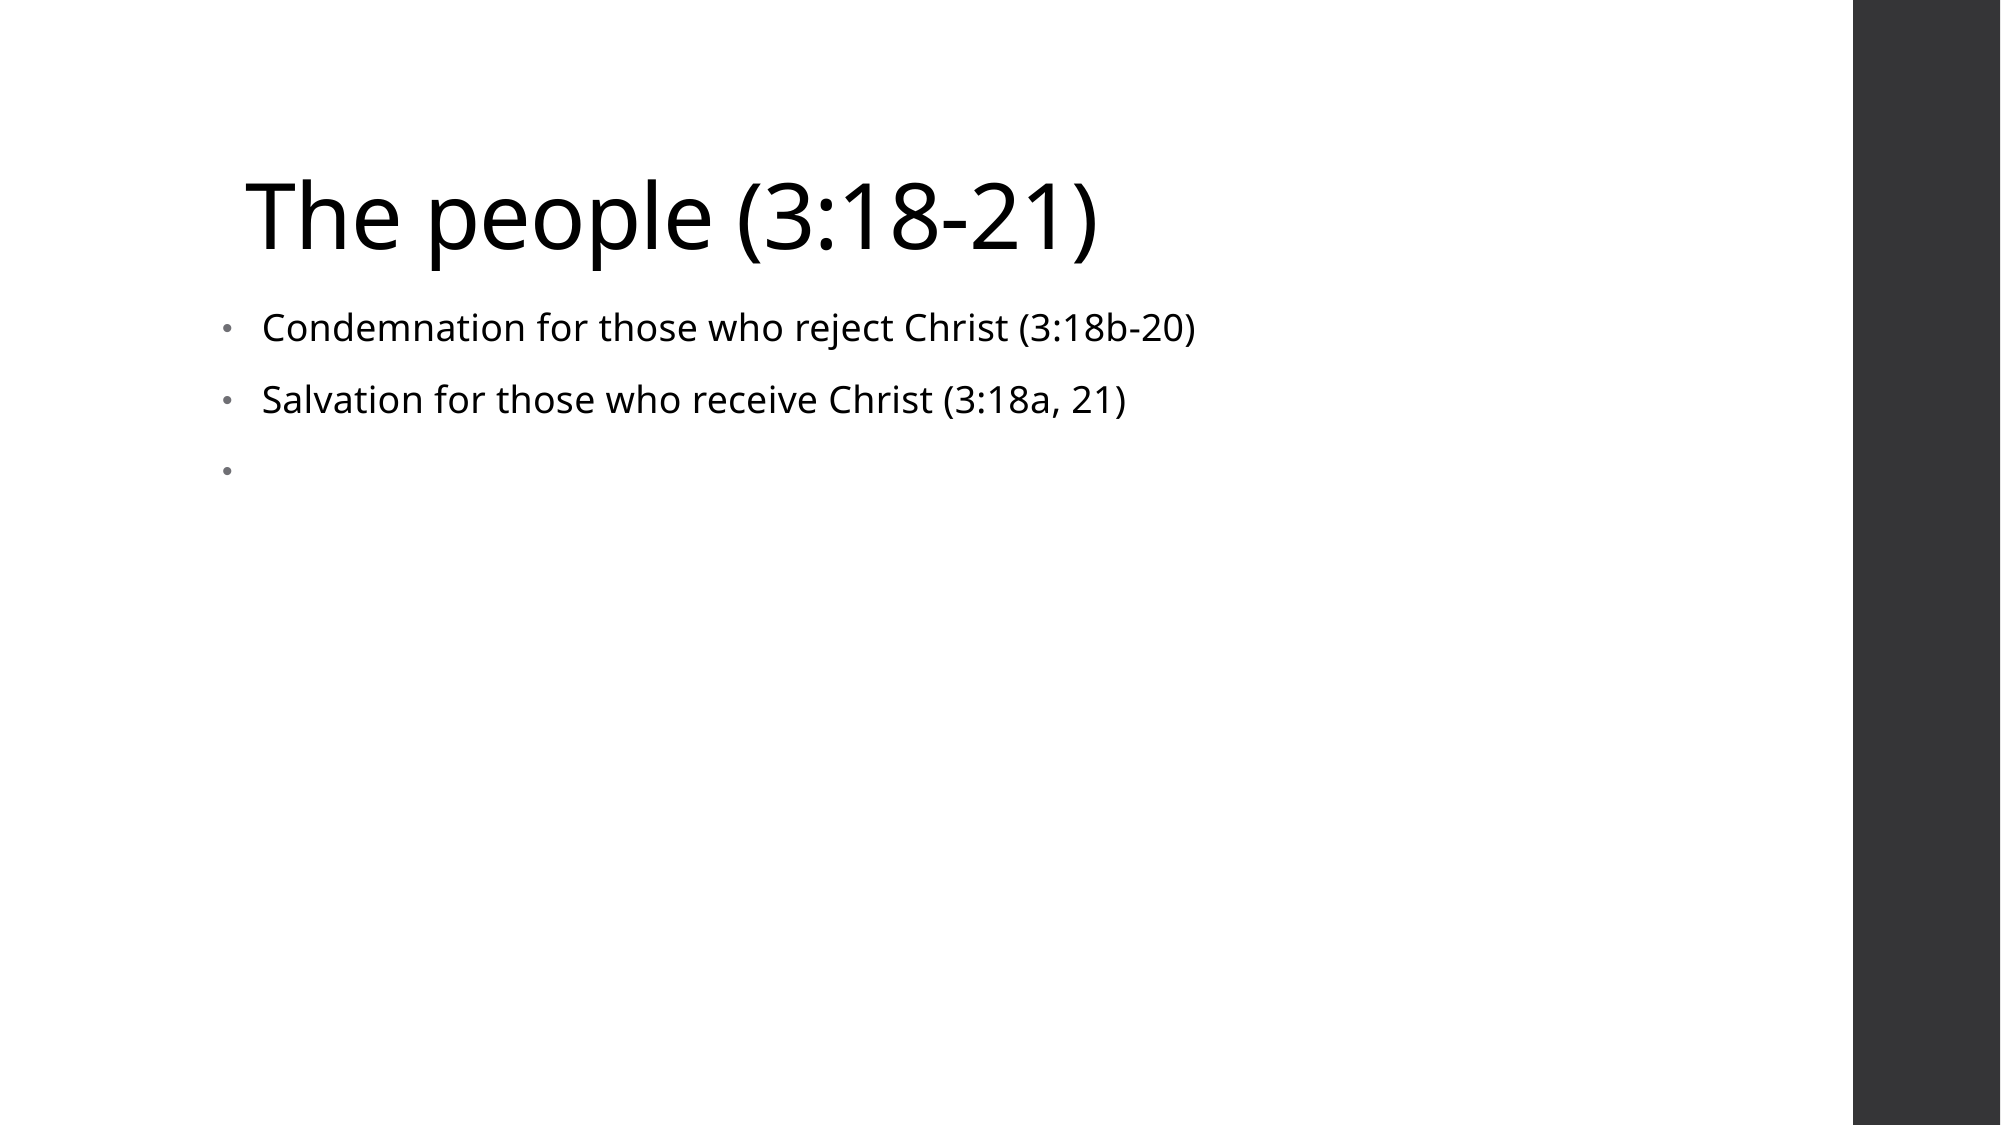

# The people (3:18-21)
 Condemnation for those who reject Christ (3:18b-20)
 Salvation for those who receive Christ (3:18a, 21)